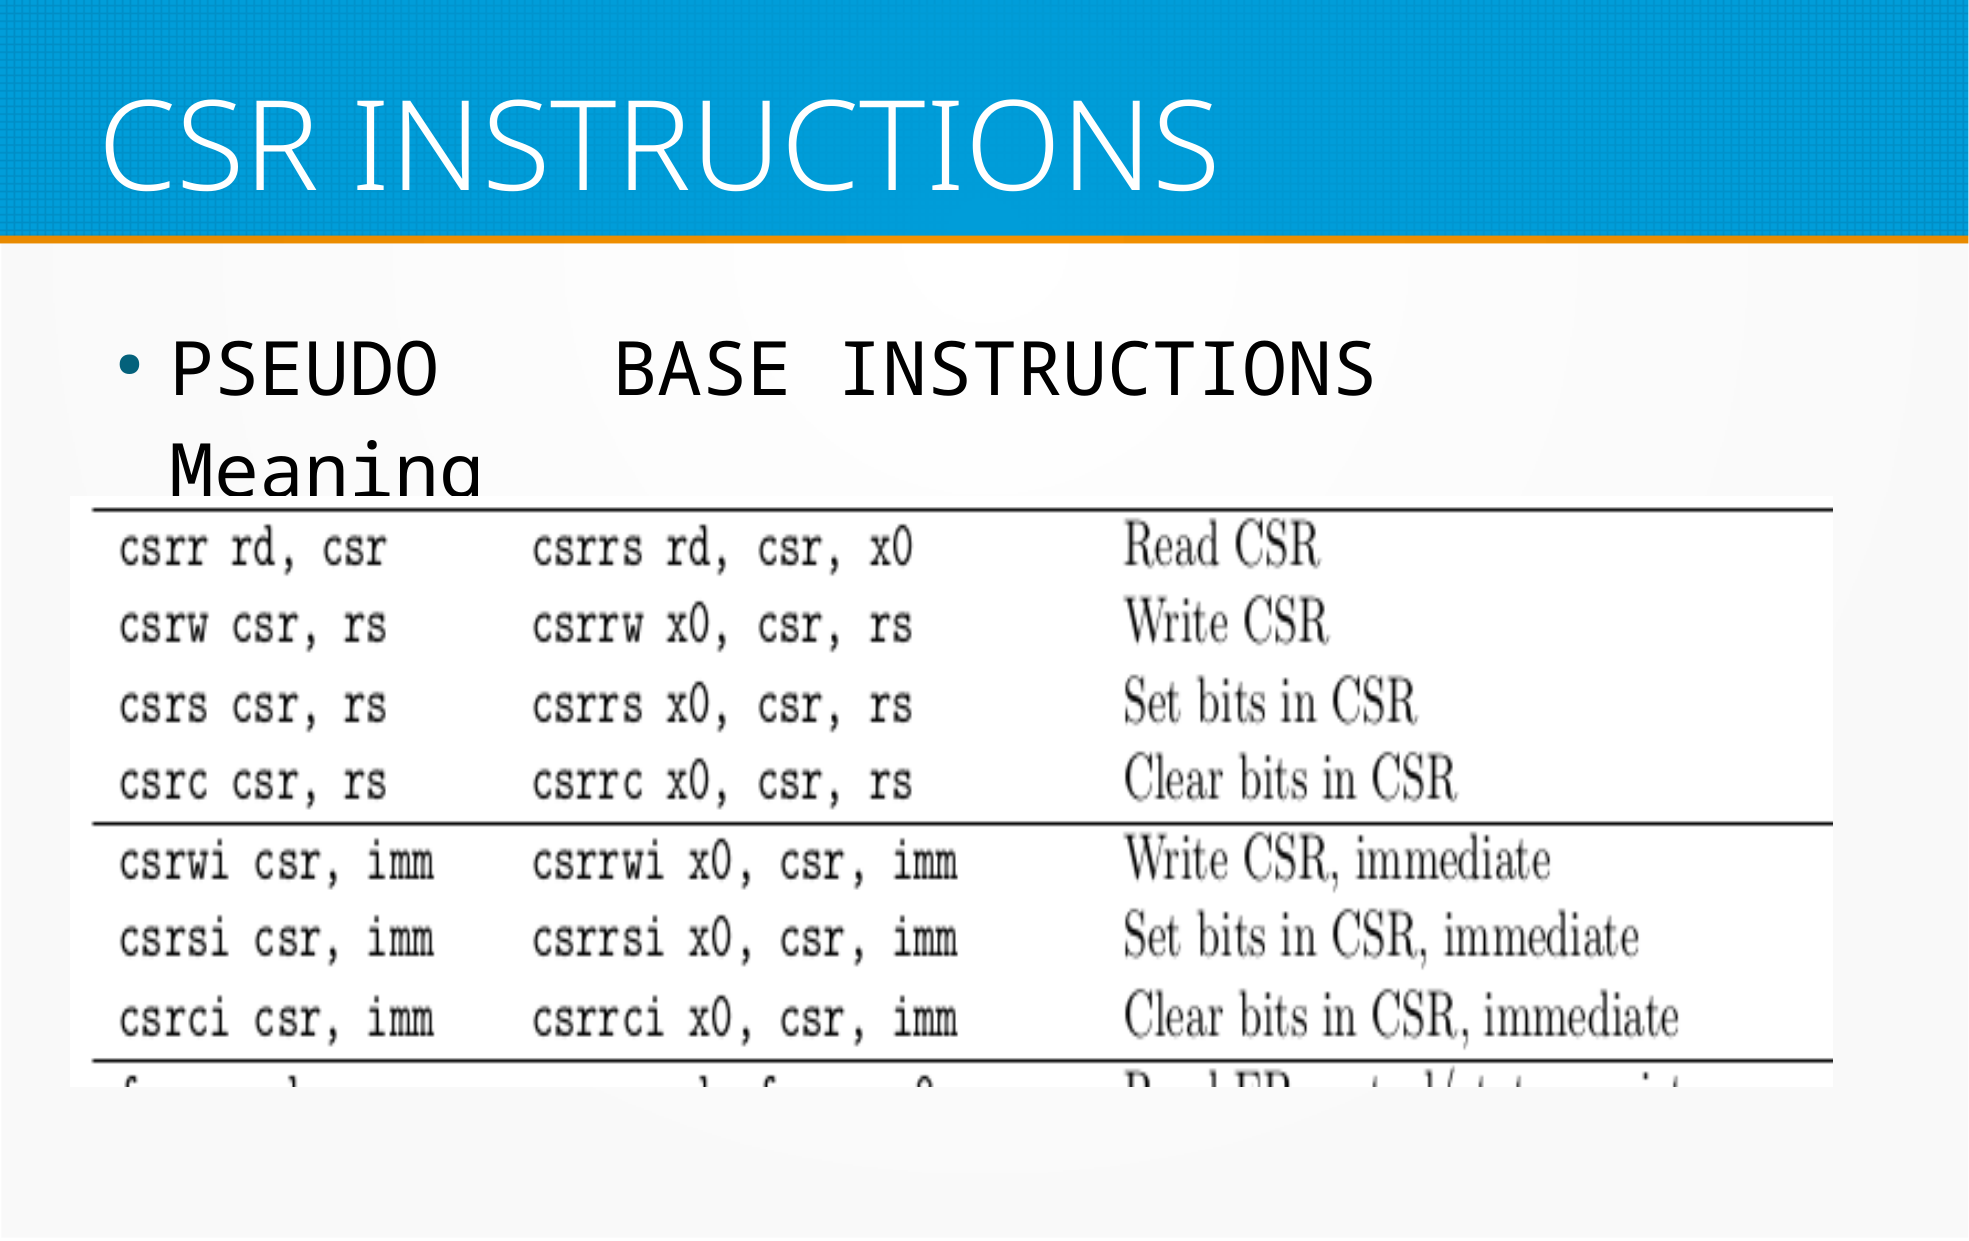

# CSR INSTRUCTIONS
PSEUDO			BASE INSTRUCTIONS			Meaning